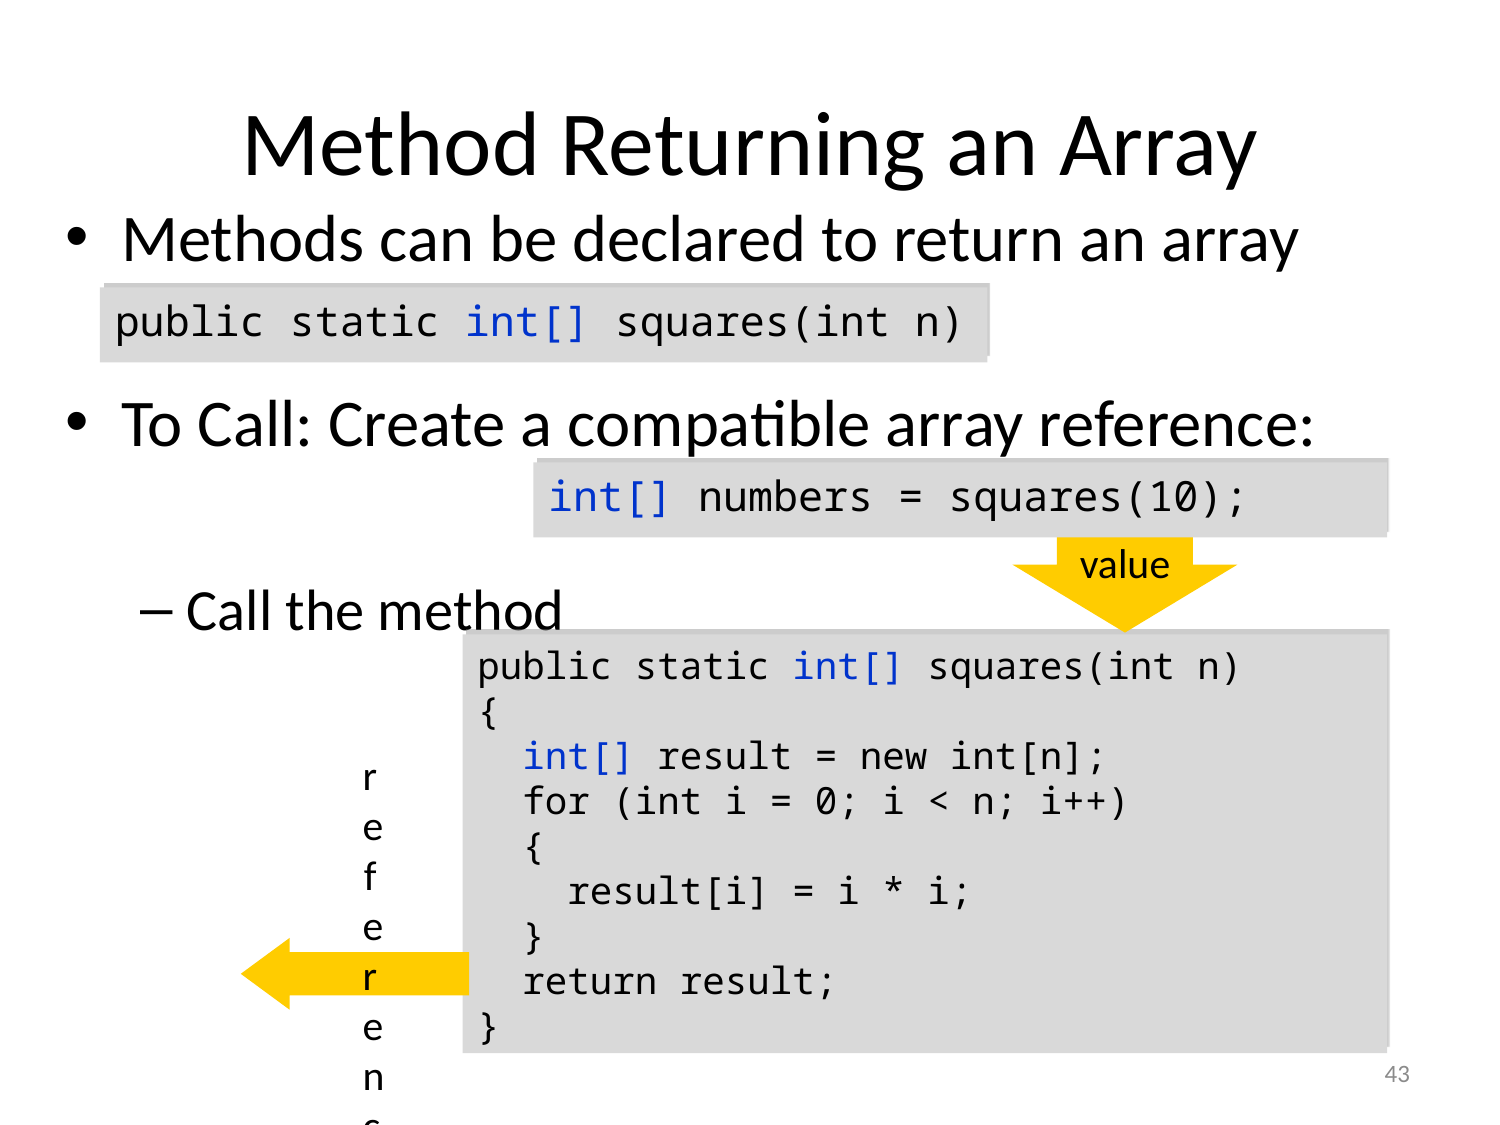

# Method Returning an Array
Methods can be declared to return an array
To Call: Create a compatible array reference:
Call the method
public static int[] squares(int n)
int[] numbers = squares(10);
value
public static int[] squares(int n)
{
 int[] result = new int[n];
 for (int i = 0; i < n; i++)
 {
 result[i] = i * i;
 }
 return result;
}
reference